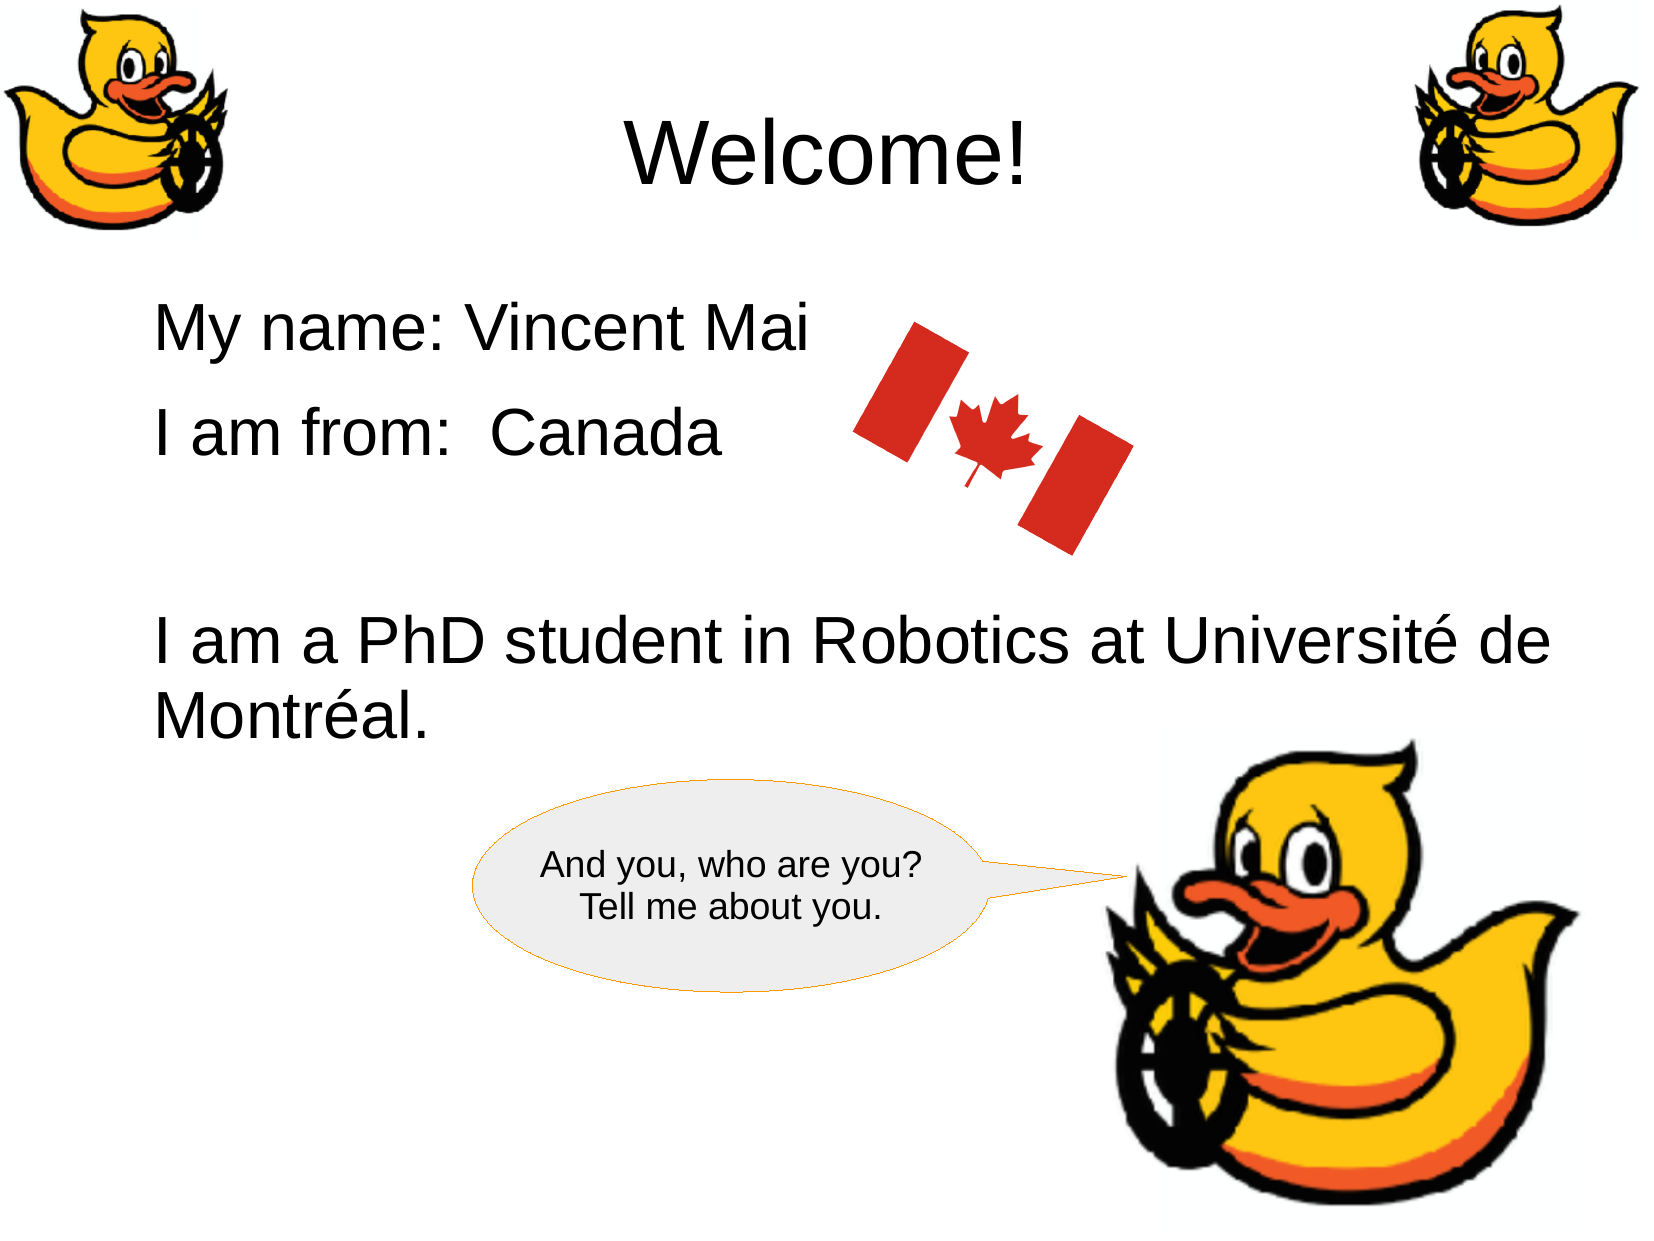

# Welcome!
My name: Vincent Mai
I am from: Canada
I am a PhD student in Robotics at Université de Montréal.
And you, who are you?
Tell me about you.